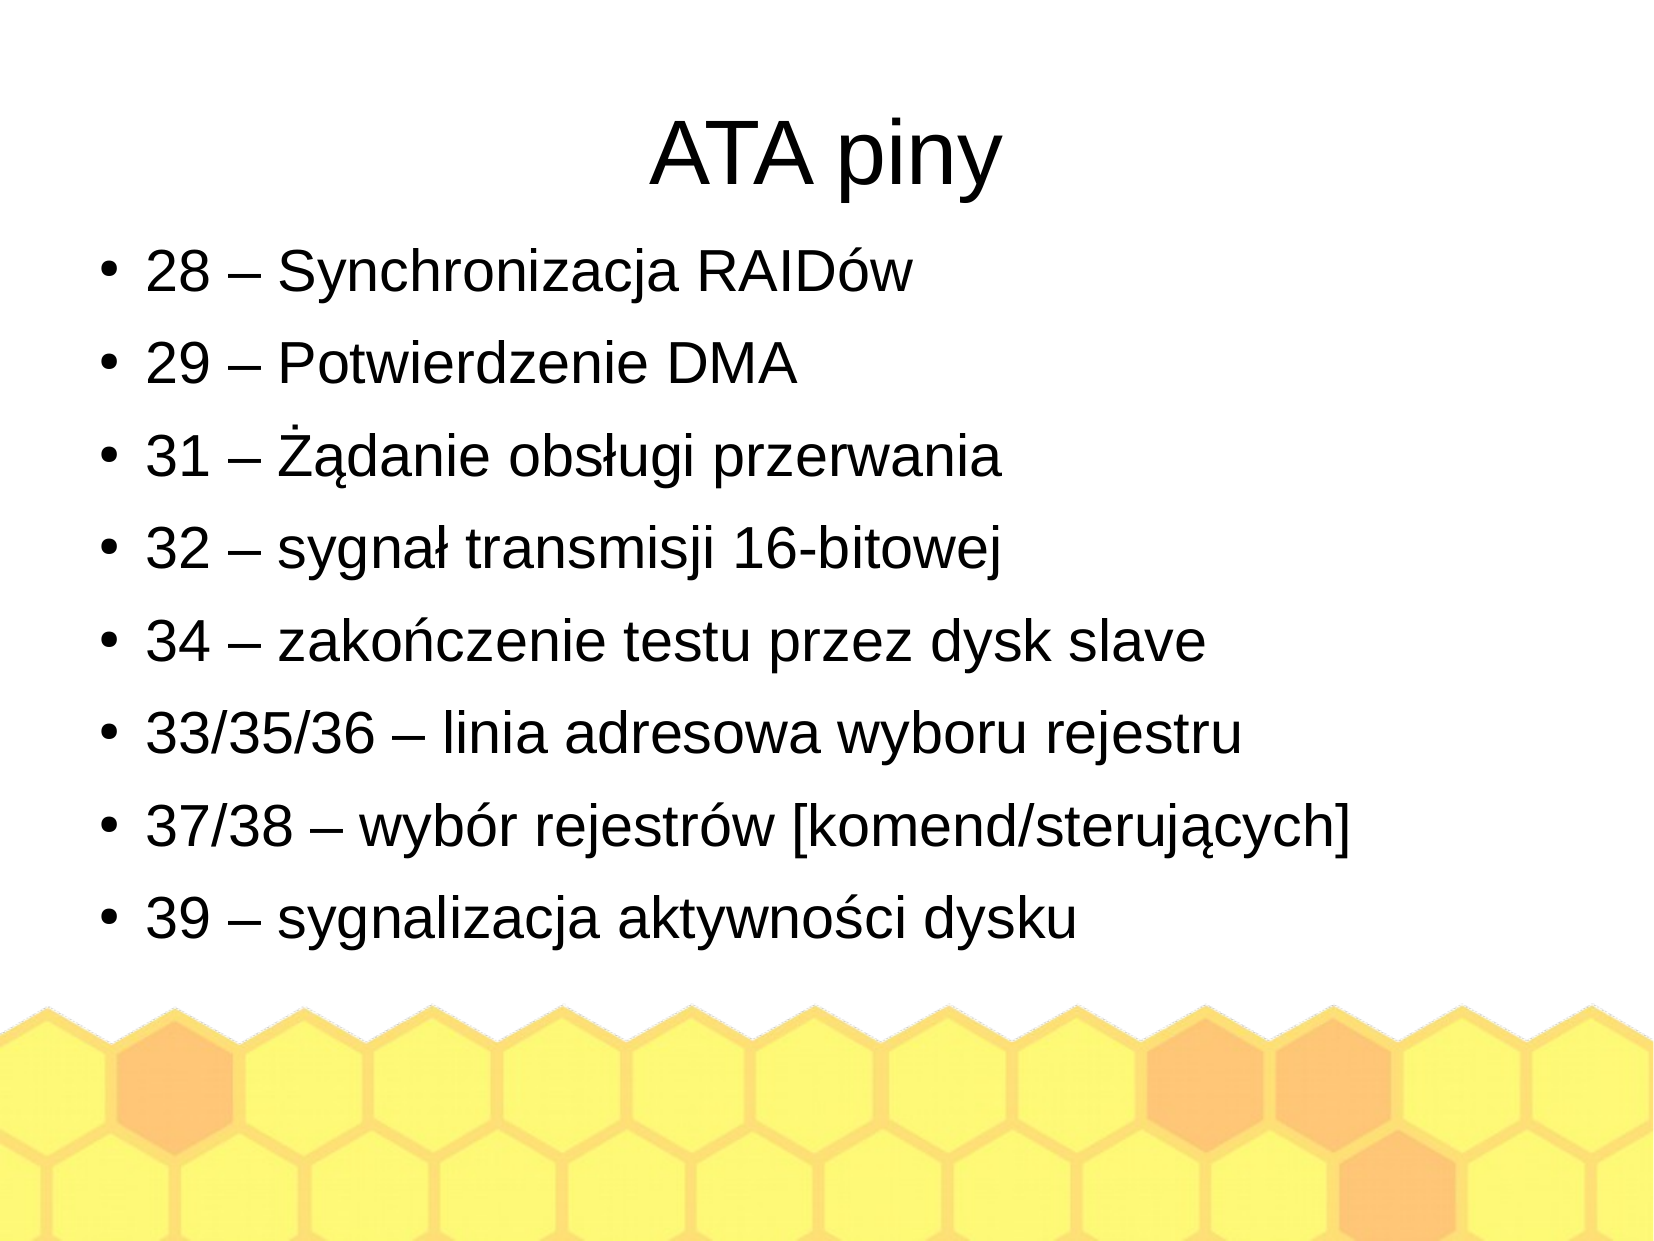

# ATA piny
28 – Synchronizacja RAIDów
29 – Potwierdzenie DMA
31 – Żądanie obsługi przerwania
32 – sygnał transmisji 16-bitowej
34 – zakończenie testu przez dysk slave
33/35/36 – linia adresowa wyboru rejestru
37/38 – wybór rejestrów [komend/sterujących]
39 – sygnalizacja aktywności dysku